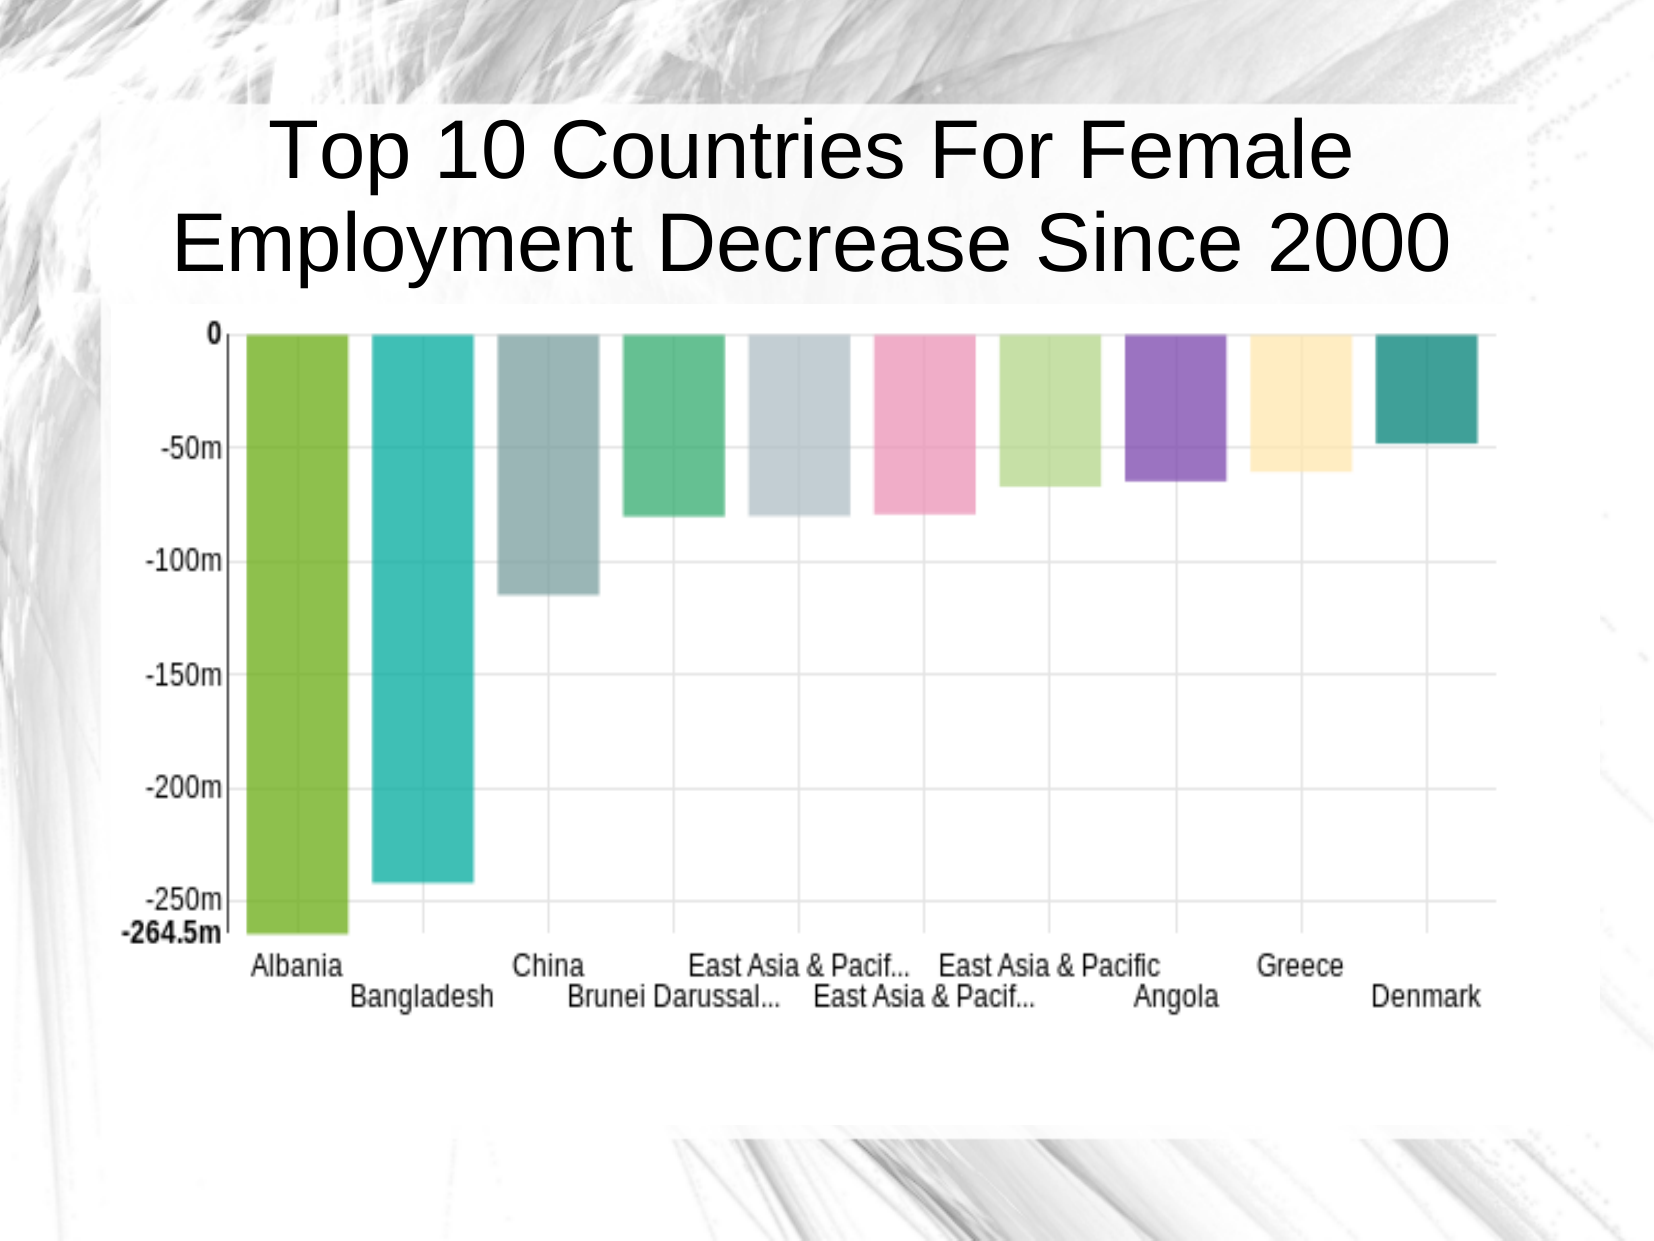

# Top 10 Countries For Female Employment Decrease Since 2000